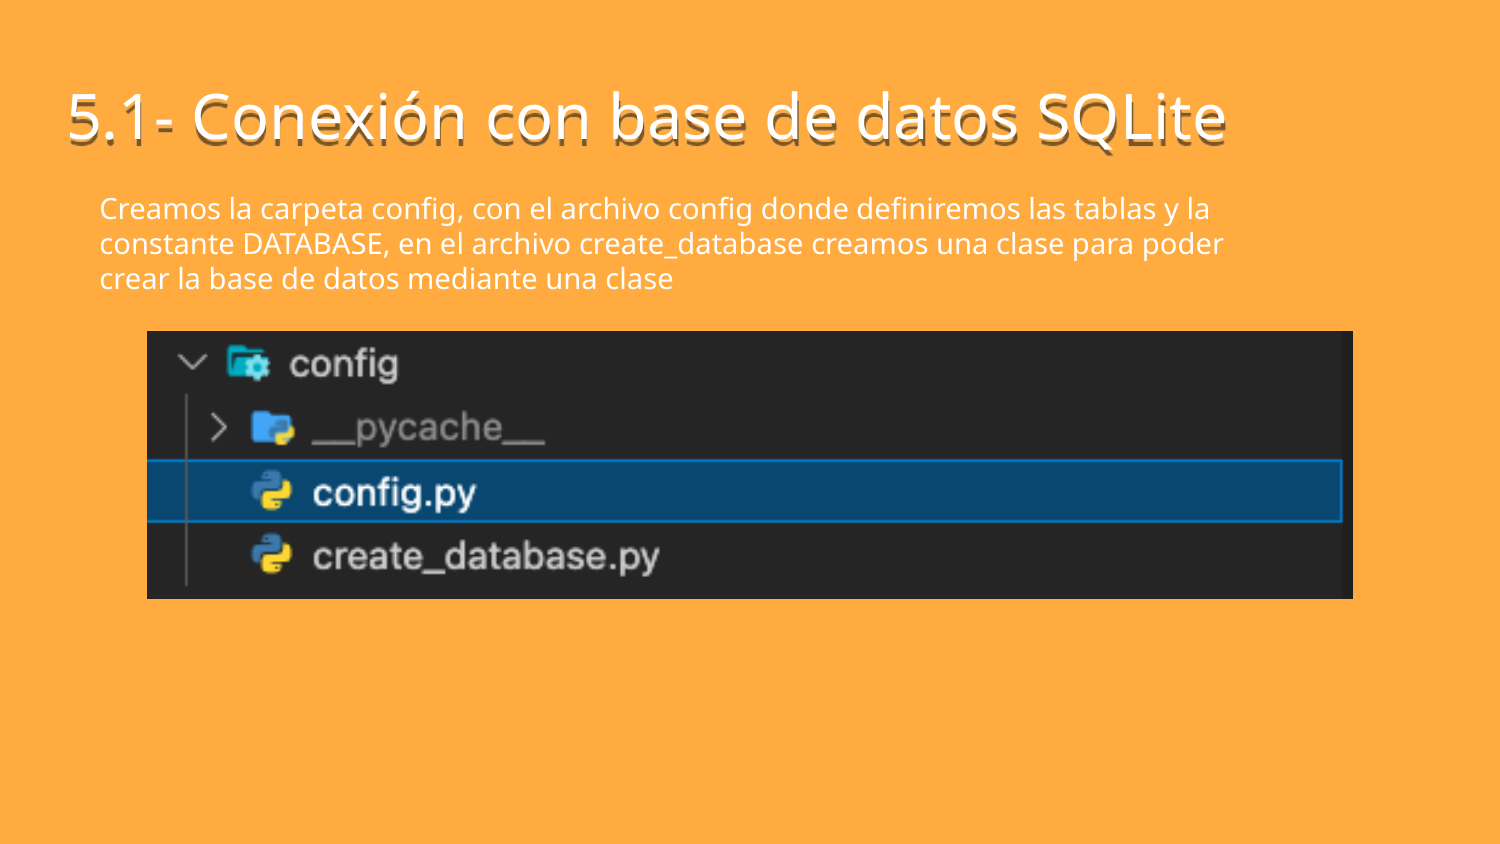

# 5.1- Conexión con base de datos SQLite
Creamos la carpeta config, con el archivo config donde definiremos las tablas y la constante DATABASE, en el archivo create_database creamos una clase para poder crear la base de datos mediante una clase